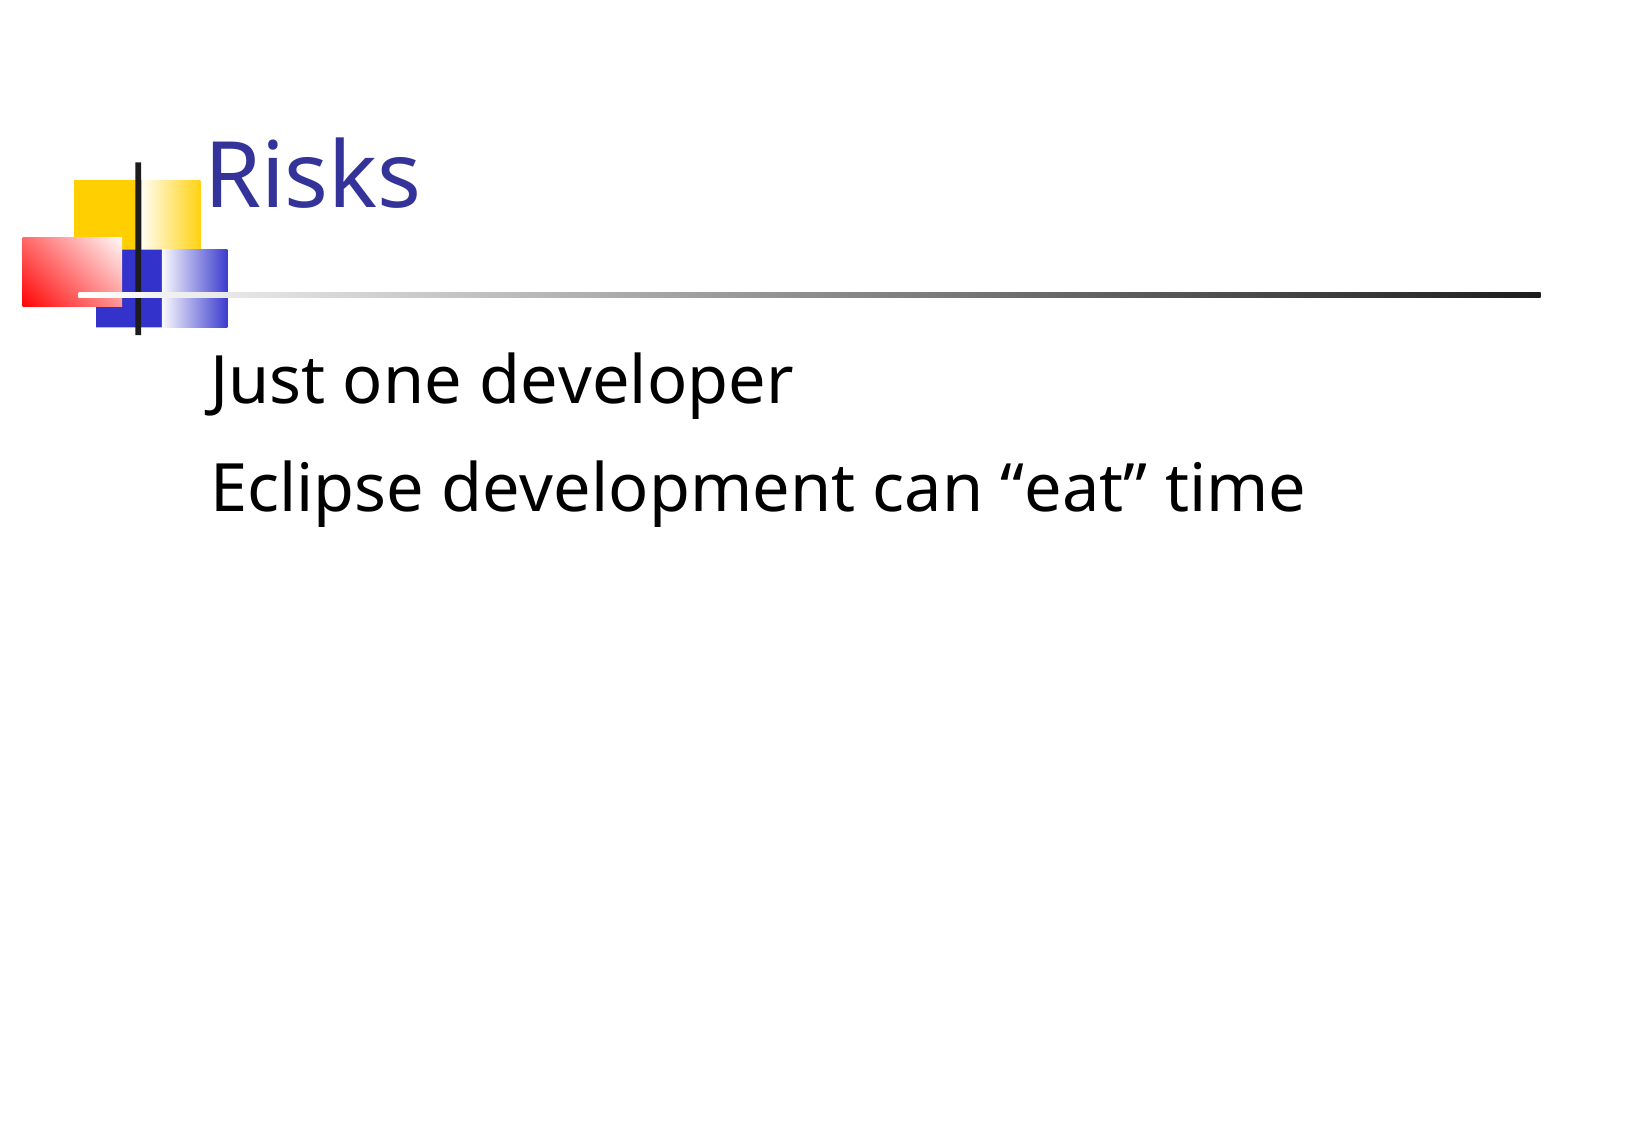

# Risks
Just one developer
Eclipse development can “eat” time